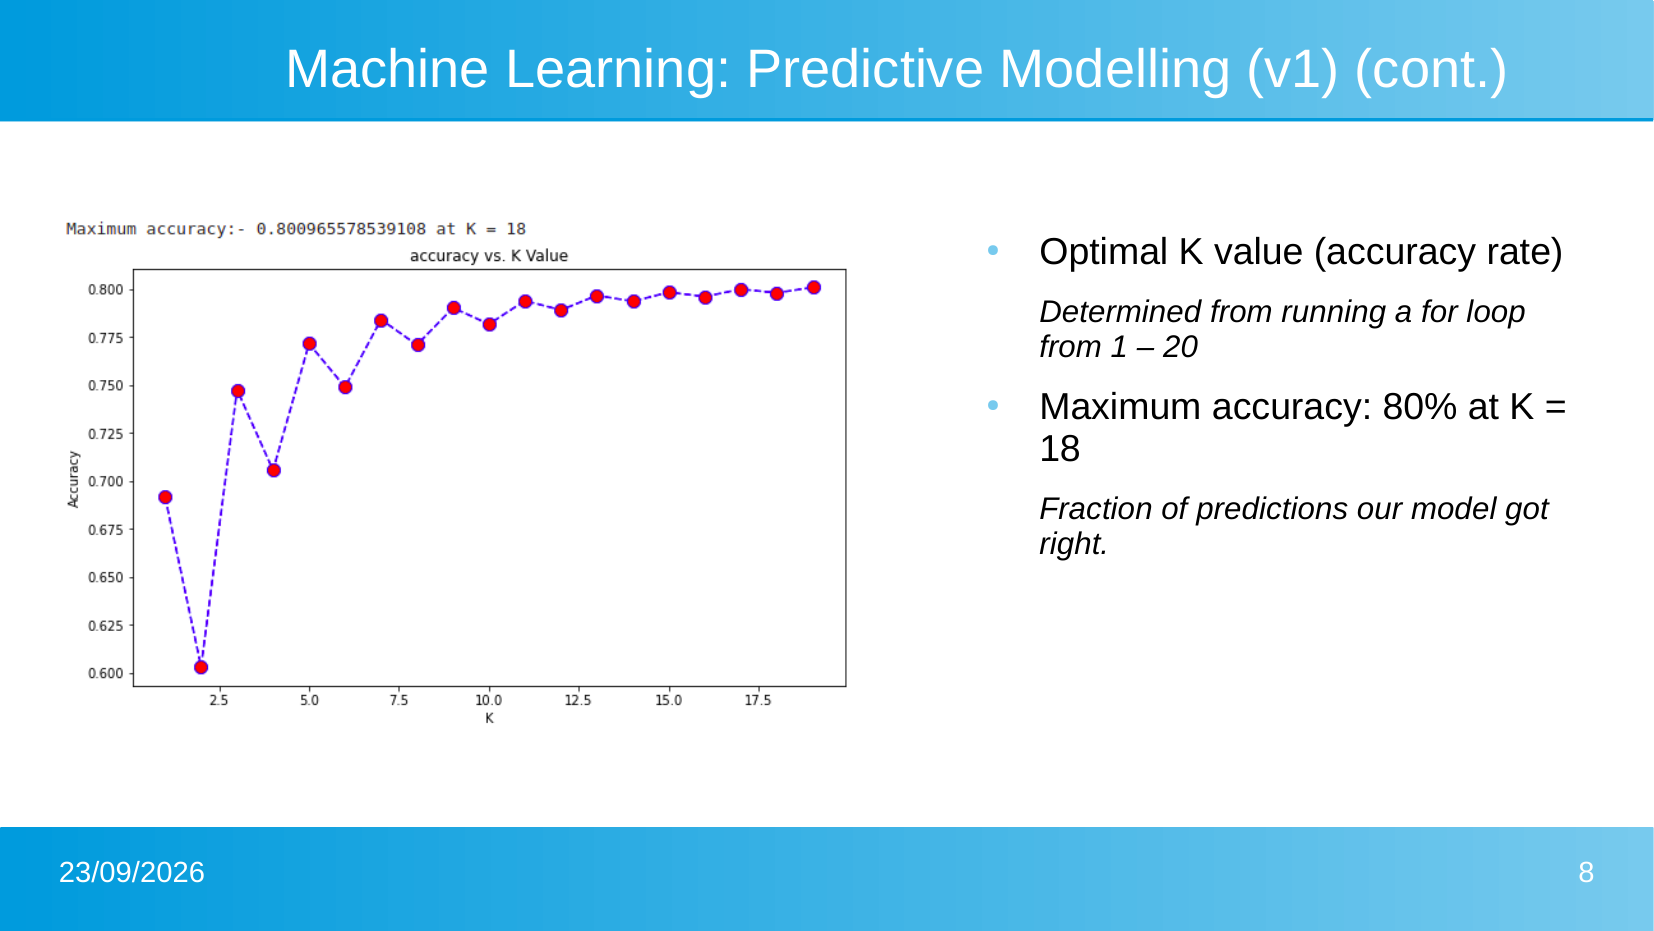

# Machine Learning: Predictive Modelling (v1) (cont.)
Optimal K value (accuracy rate)
Determined from running a for loop from 1 – 20
Maximum accuracy: 80% at K = 18
Fraction of predictions our model got right.
8